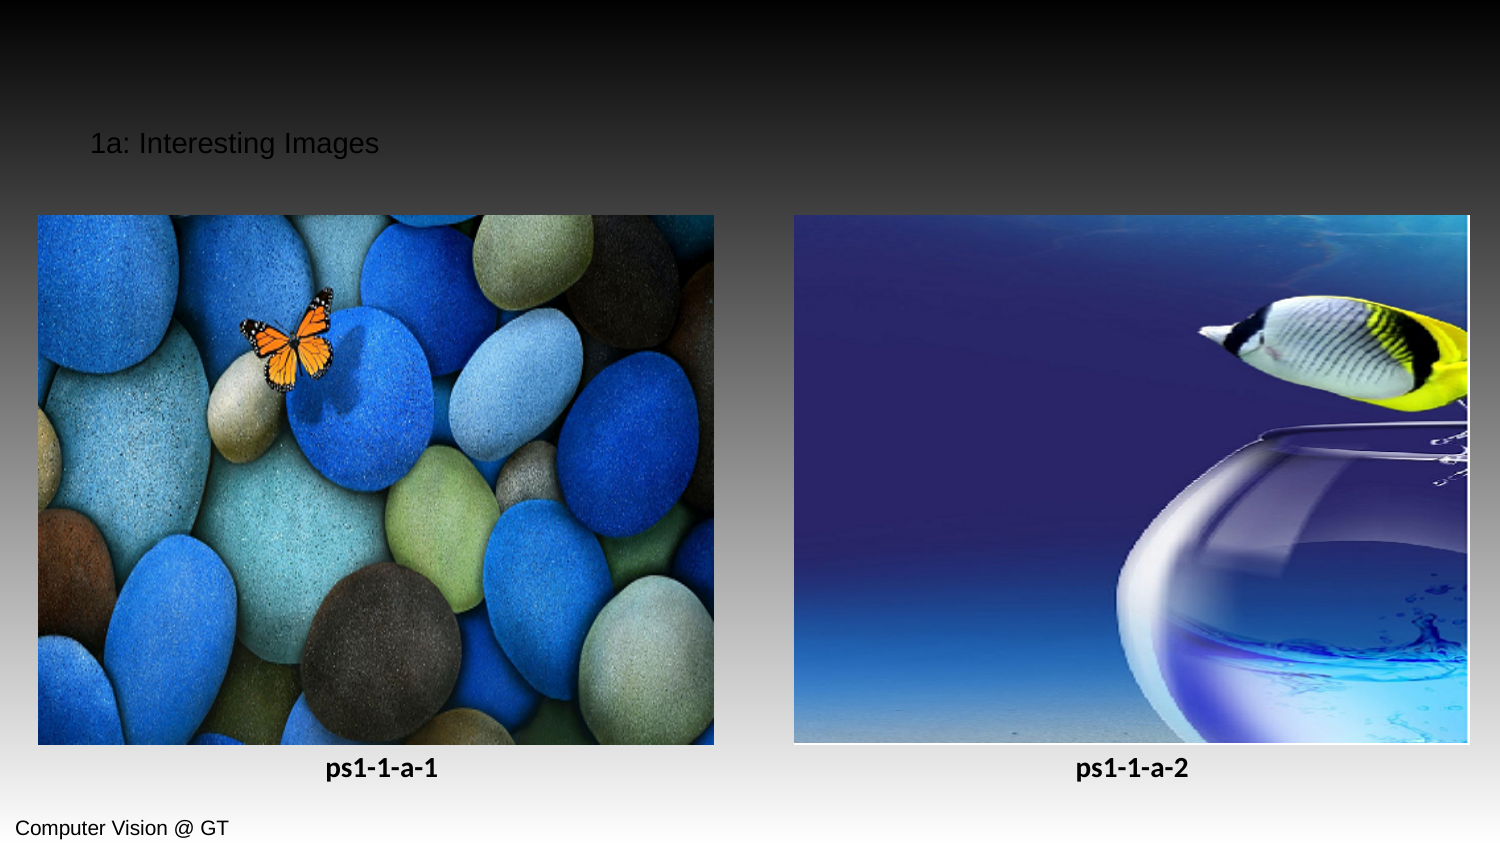

# 1a: Interesting Images
ps1-1-a-1
ps1-1-a-2
Computer Vision @ GT